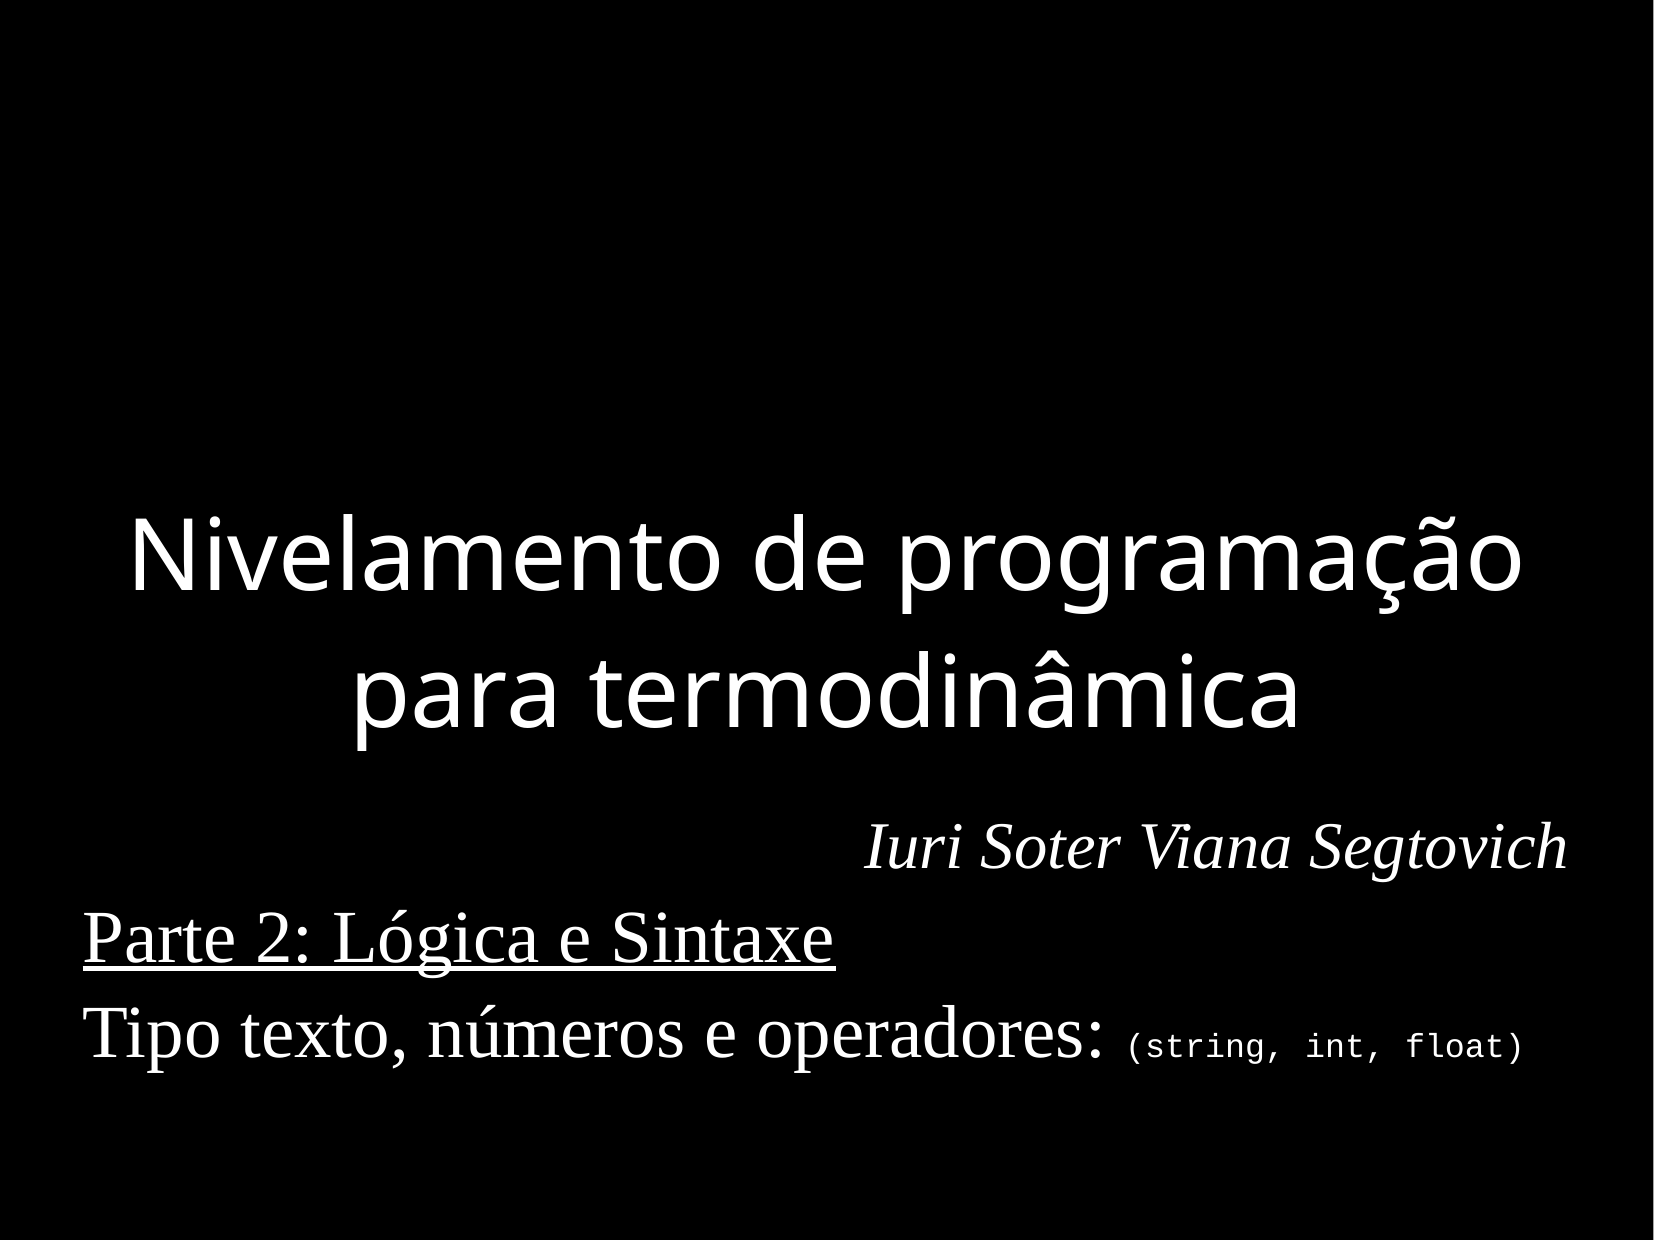

# Nivelamento de programação para termodinâmica
Iuri Soter Viana Segtovich
Parte 2: Lógica e Sintaxe
Tipo texto, números e operadores: (string, int, float)